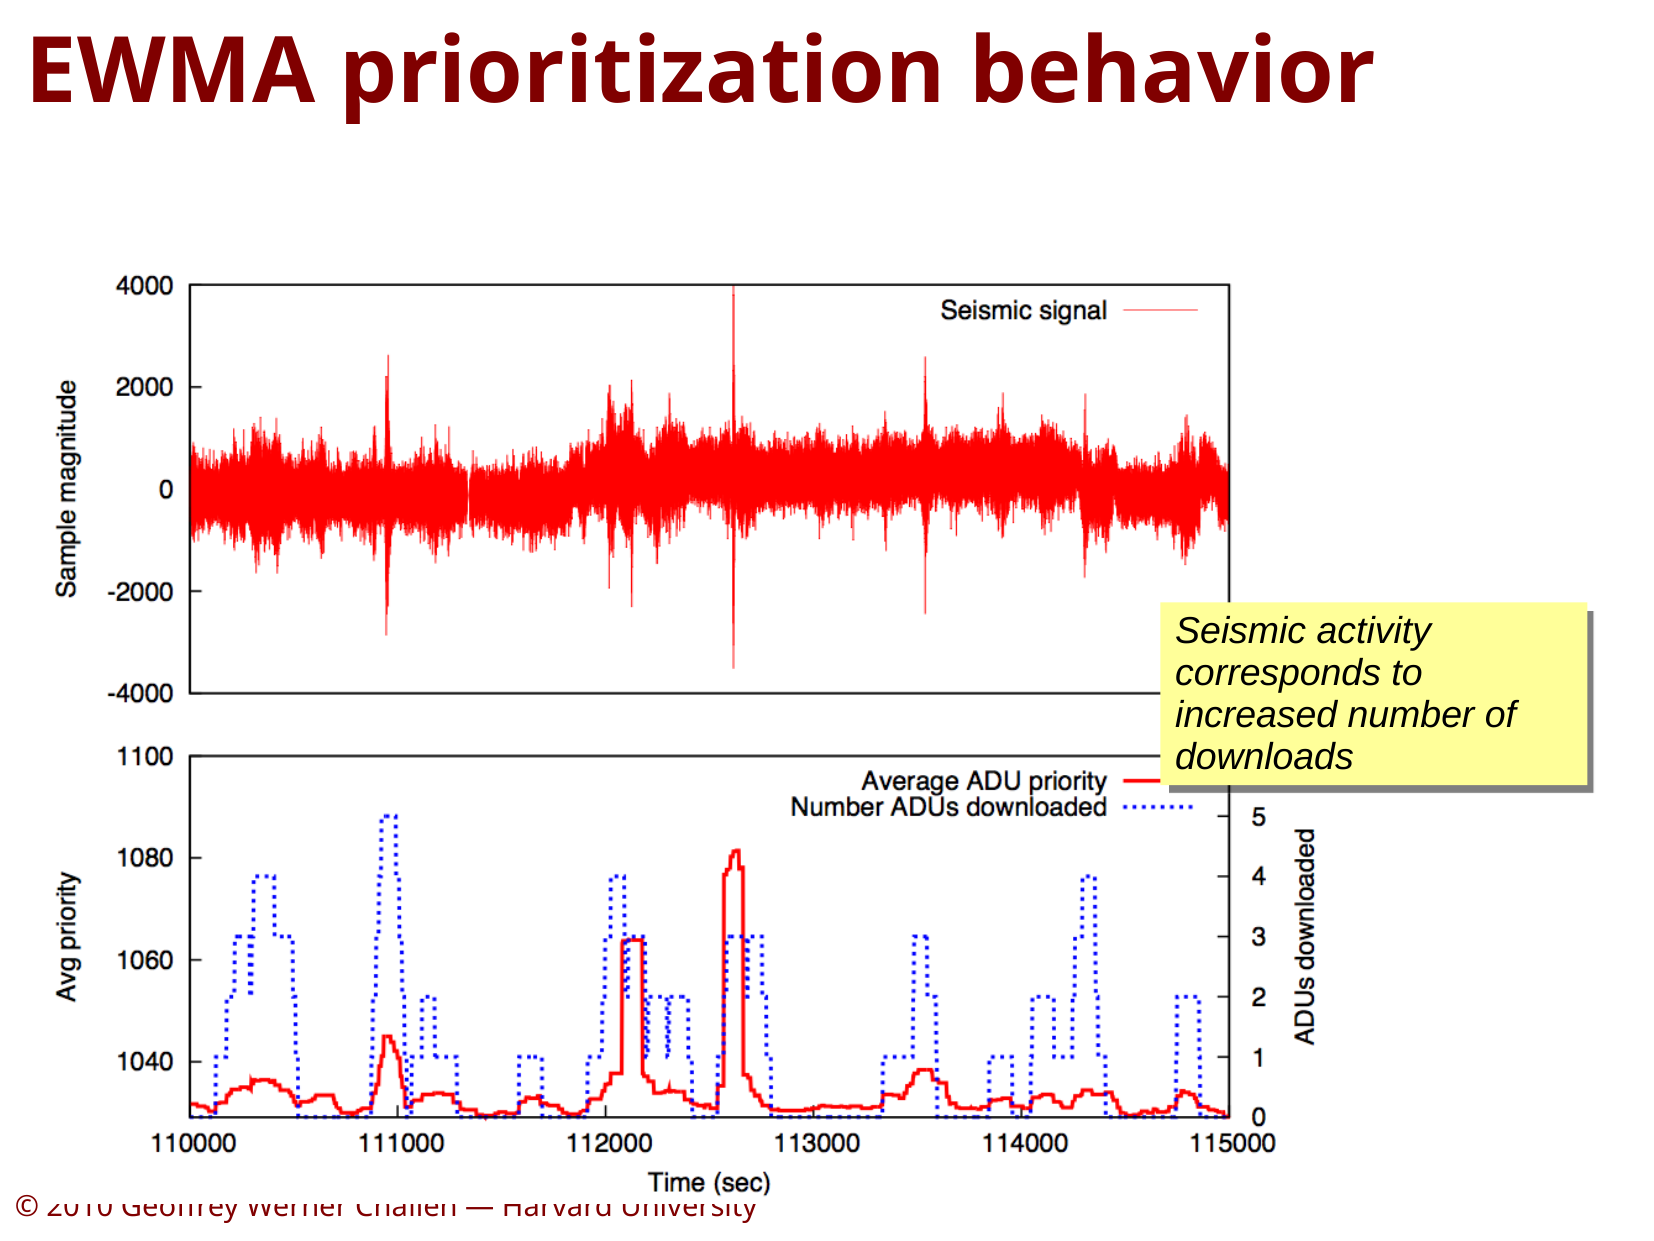

# EWMA prioritization behavior
Seismic activity corresponds to increased number of downloads